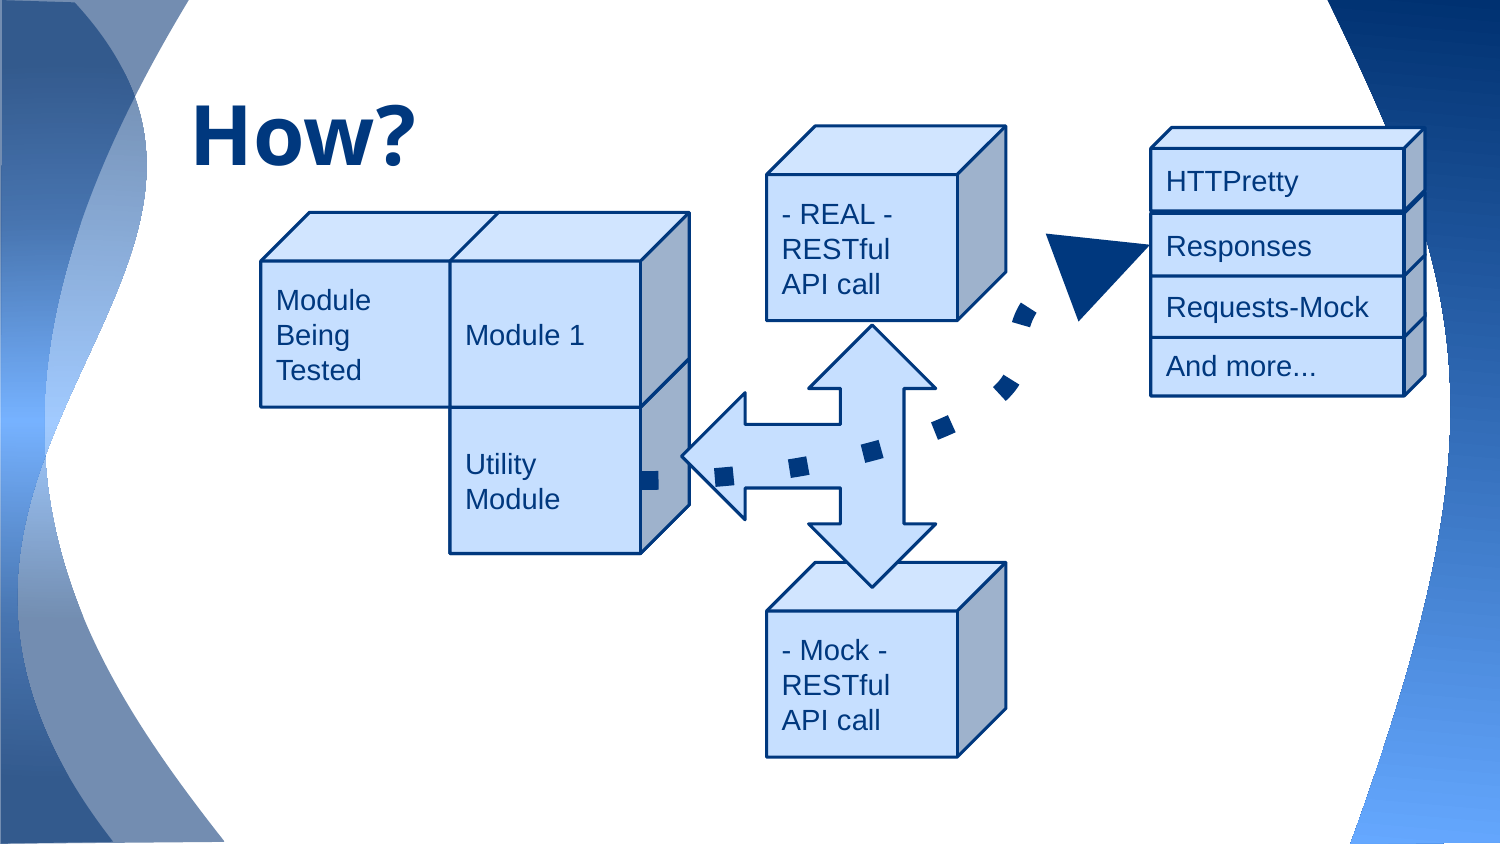

# How?
- REAL -
RESTful API call
HTTPretty
Responses
Module Being Tested
Module 1
Requests-Mock
And more...
- REAL -
RESTful API call
Utility Module
- Mock -
RESTful API call